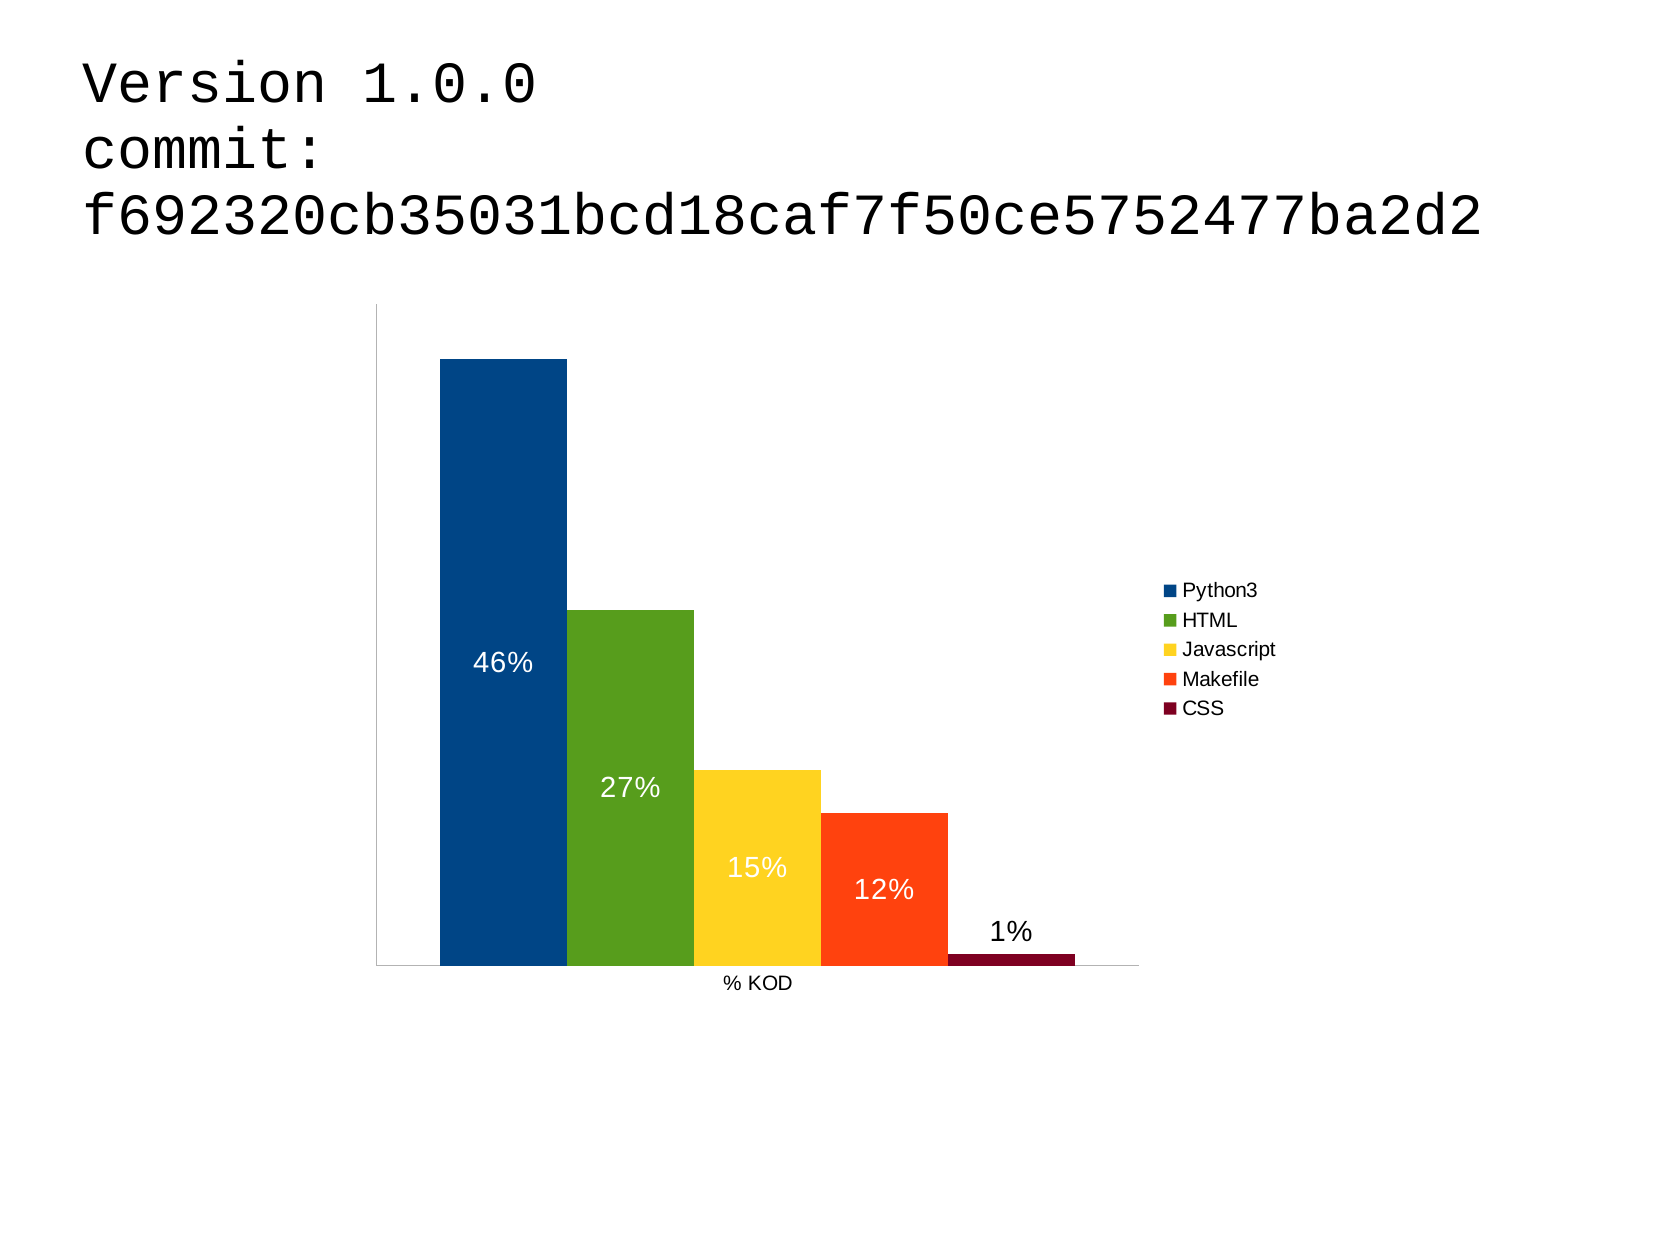

# Version 1.0.0 commit: f692320cb35031bcd18caf7f50ce5752477ba2d2
### Chart
| Category | Python3 | HTML | Javascript | Makefile | CSS |
|---|---|---|---|---|---|
| % KOD | 45.9 | 26.9 | 14.8 | 11.5 | 0.9 |